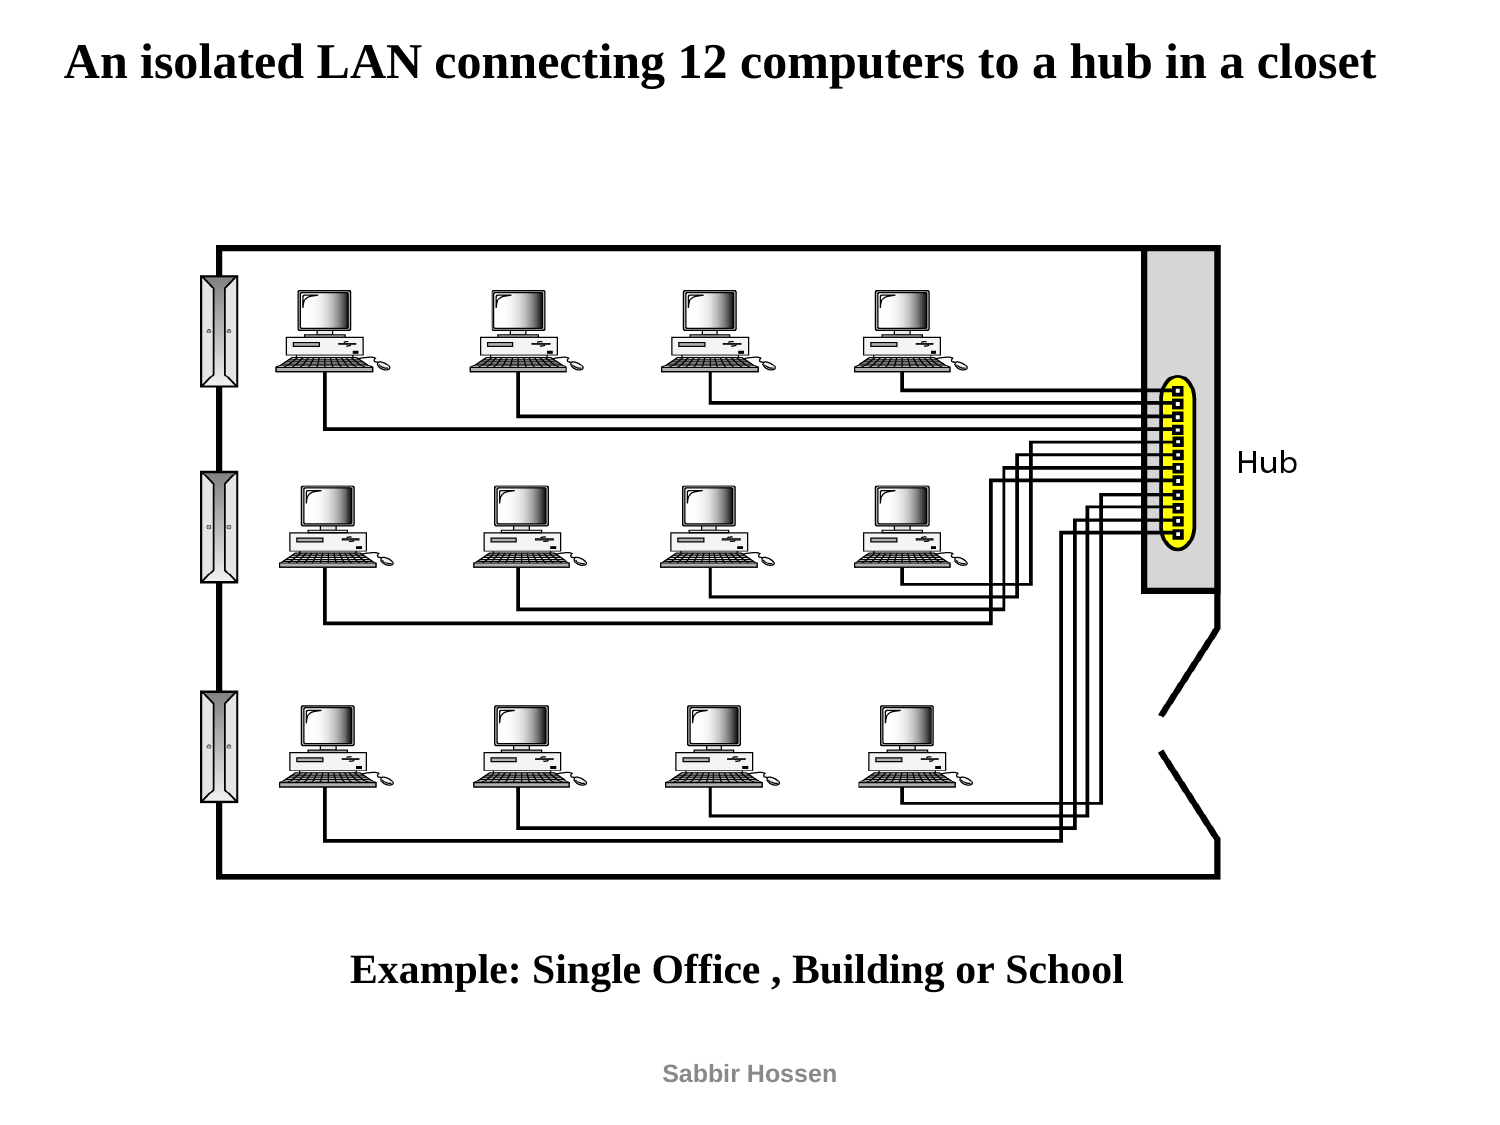

# An isolated LAN connecting 12 computers to a hub in a closet
 Example: Single Office , Building or School
Sabbir Hossen